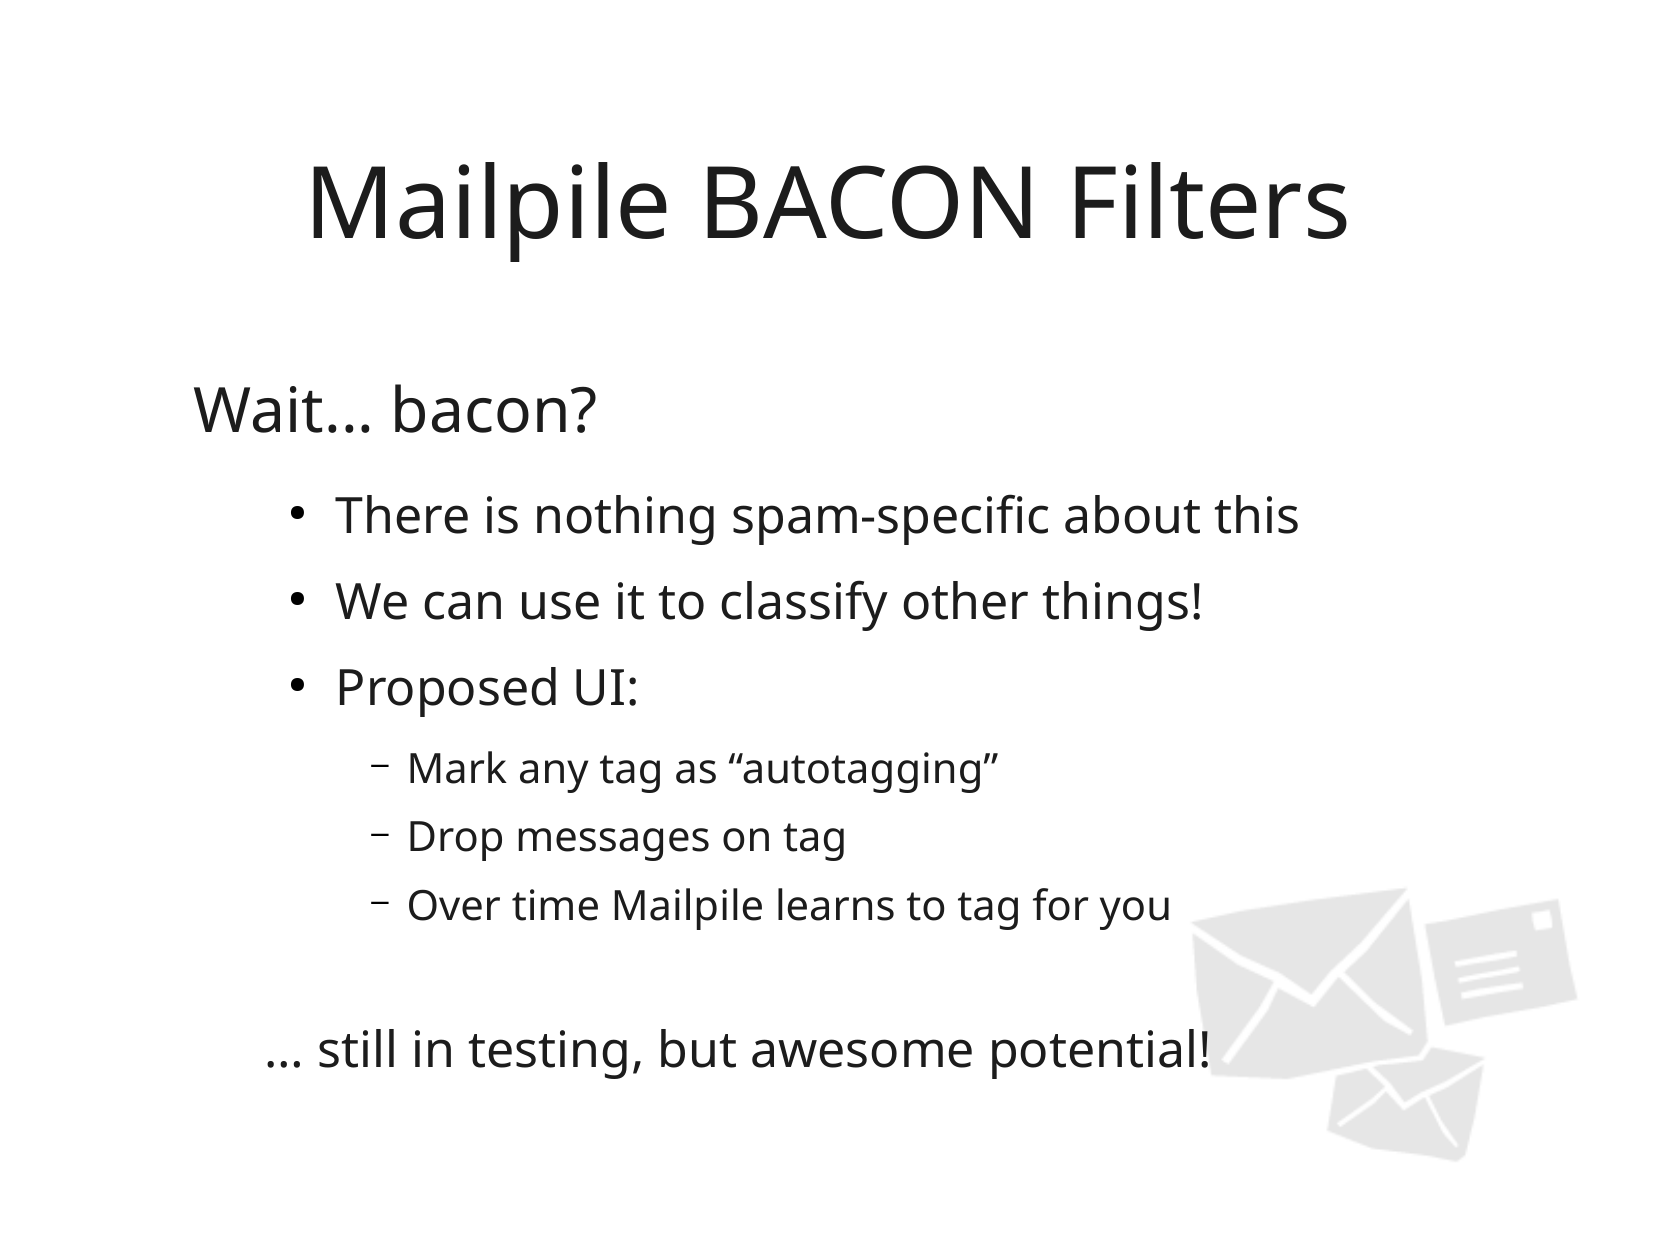

# Mailpile BACON Filters
Wait... bacon?
There is nothing spam-specific about this
We can use it to classify other things!
Proposed UI:
Mark any tag as “autotagging”
Drop messages on tag
Over time Mailpile learns to tag for you
… still in testing, but awesome potential!